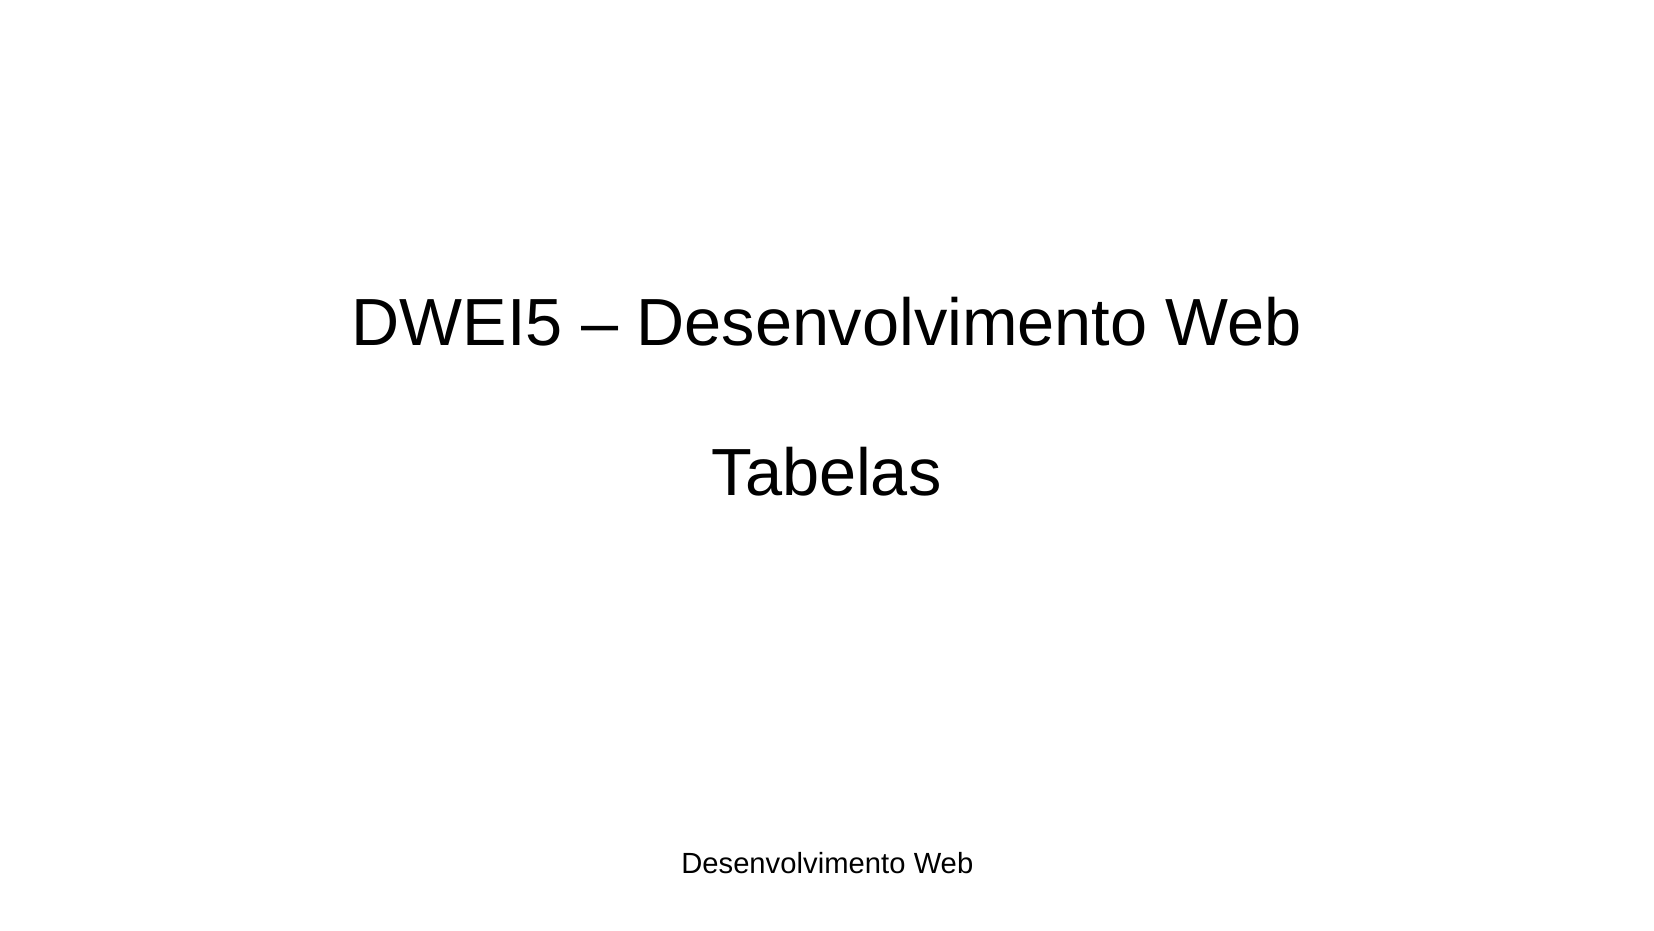

# DWEI5 – Desenvolvimento Web
Tabelas
Desenvolvimento Web